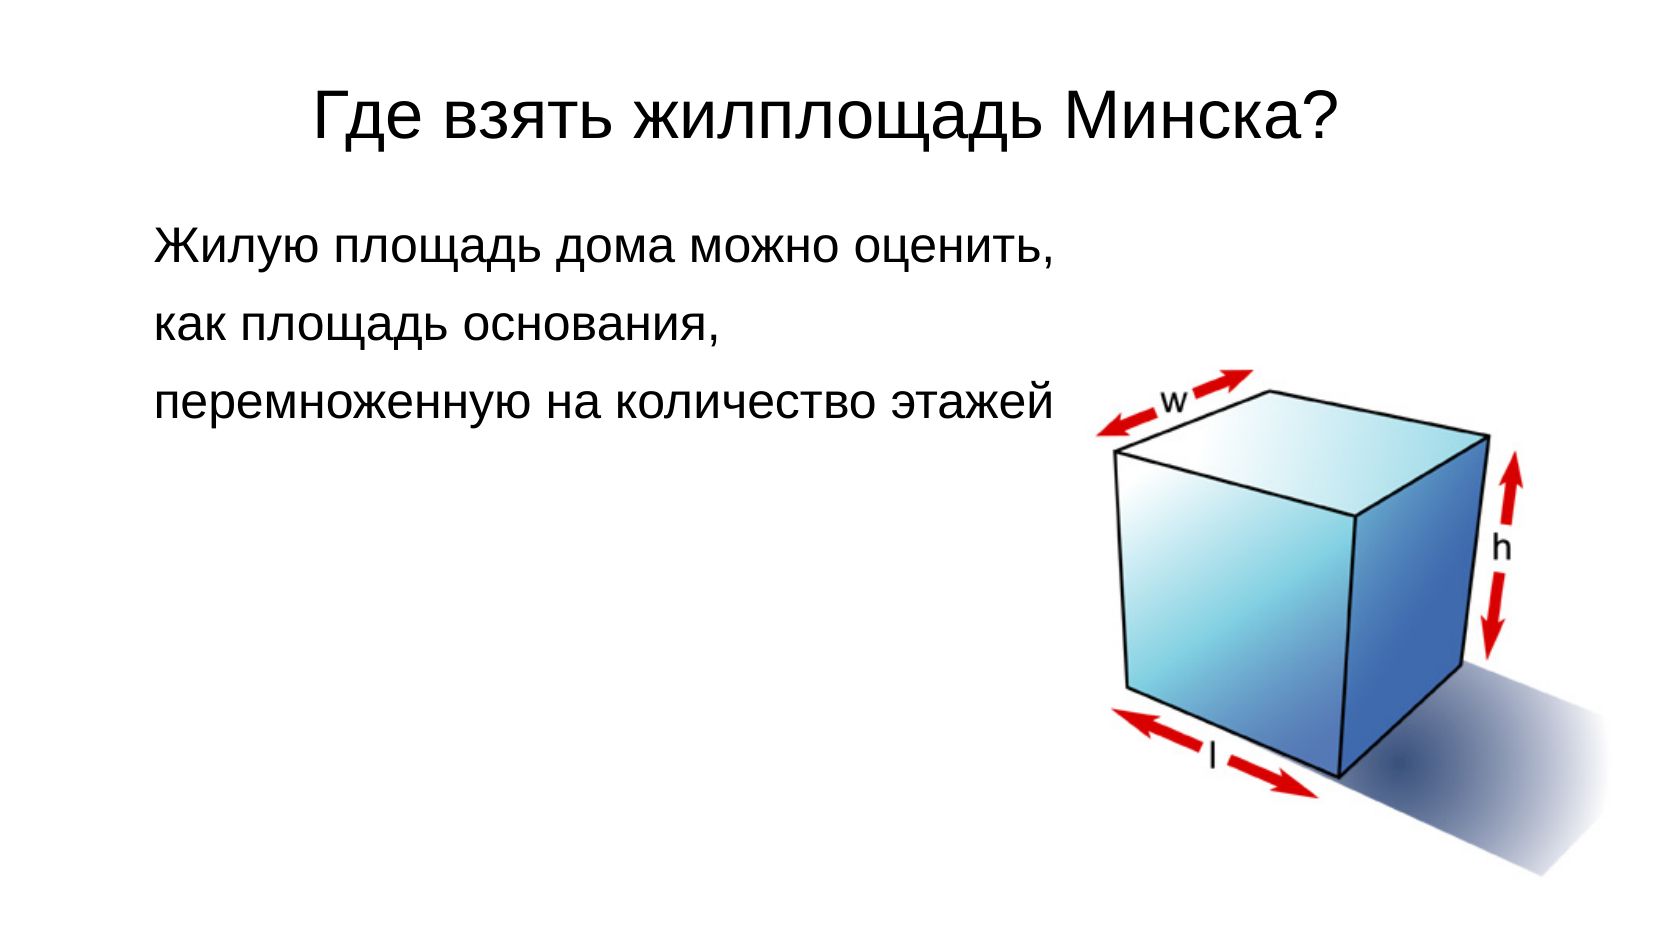

# Где взять жилплощадь Минска?
Жилую площадь дома можно оценить,
как площадь основания,
перемноженную на количество этажей